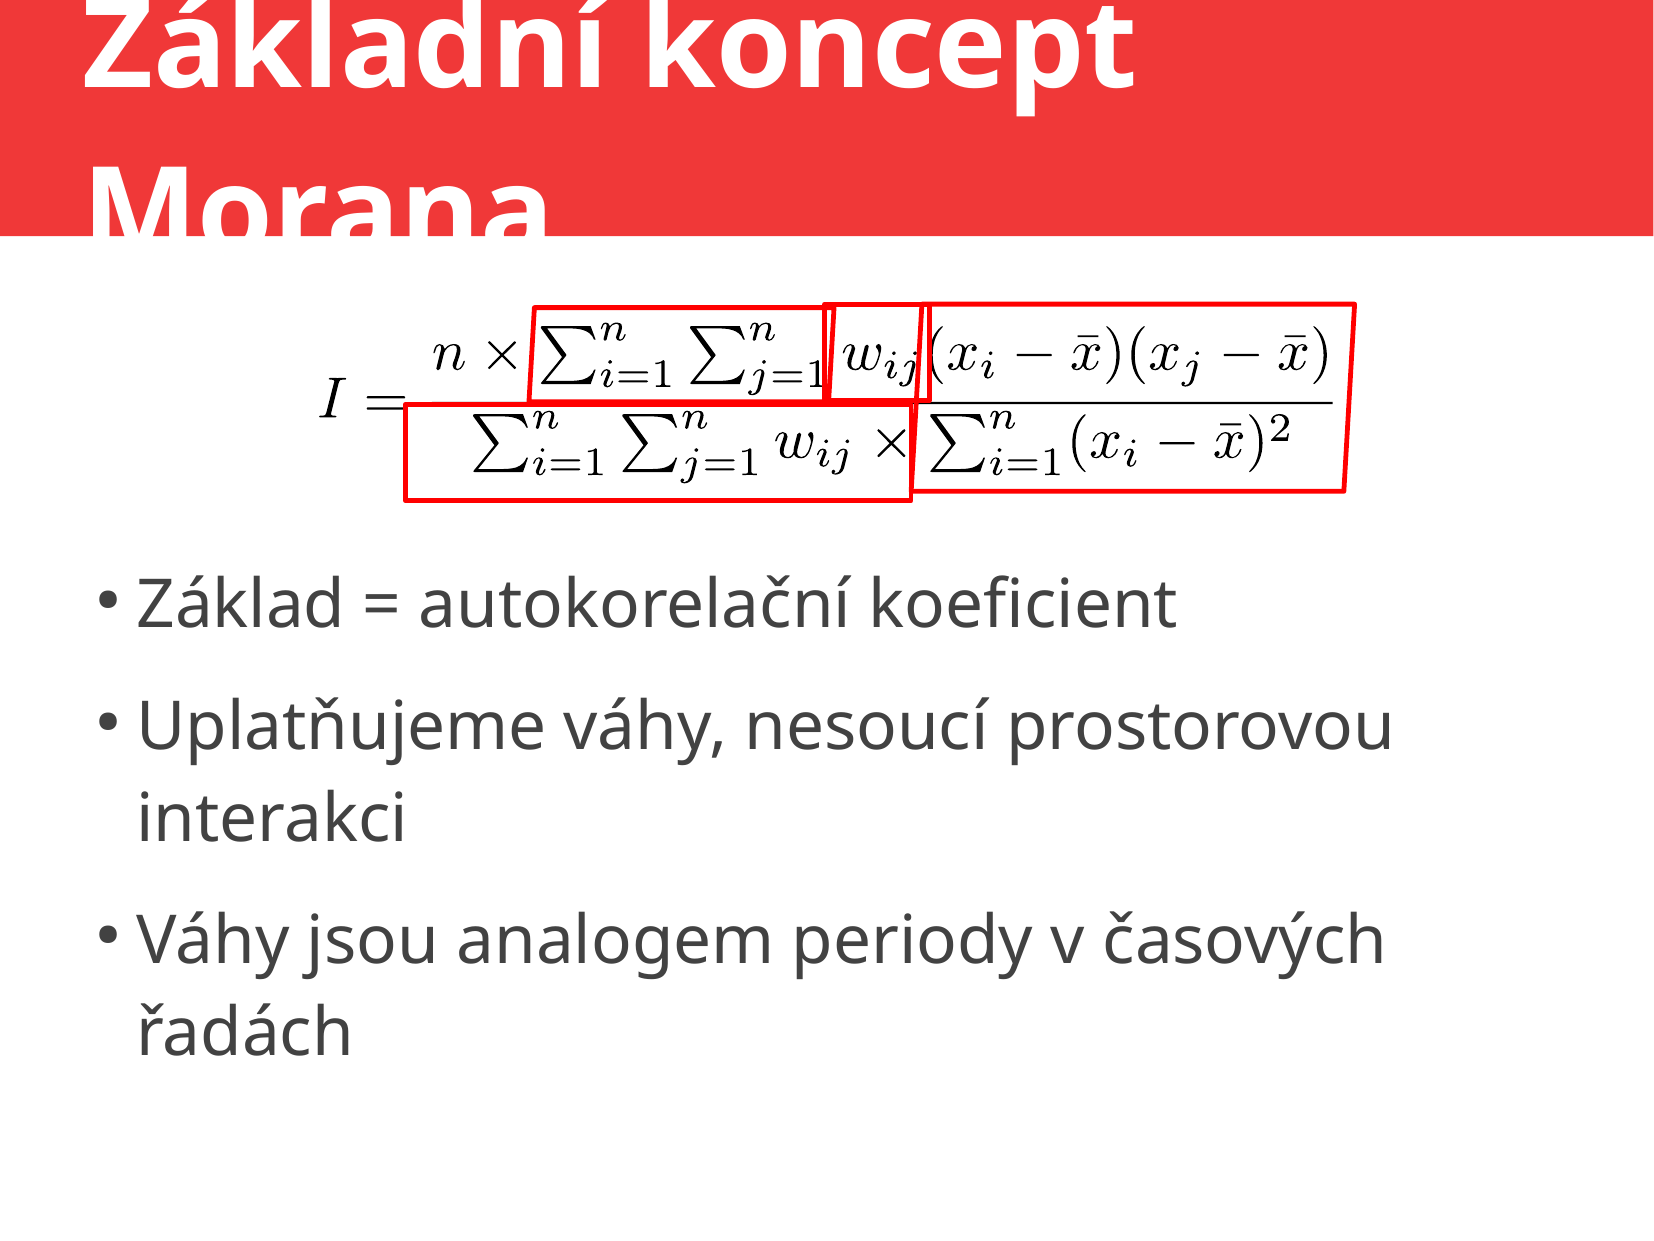

# Základní koncept Morana
Základ = autokorelační koeficient
Uplatňujeme váhy, nesoucí prostorovou interakci
Váhy jsou analogem periody v časových řadách